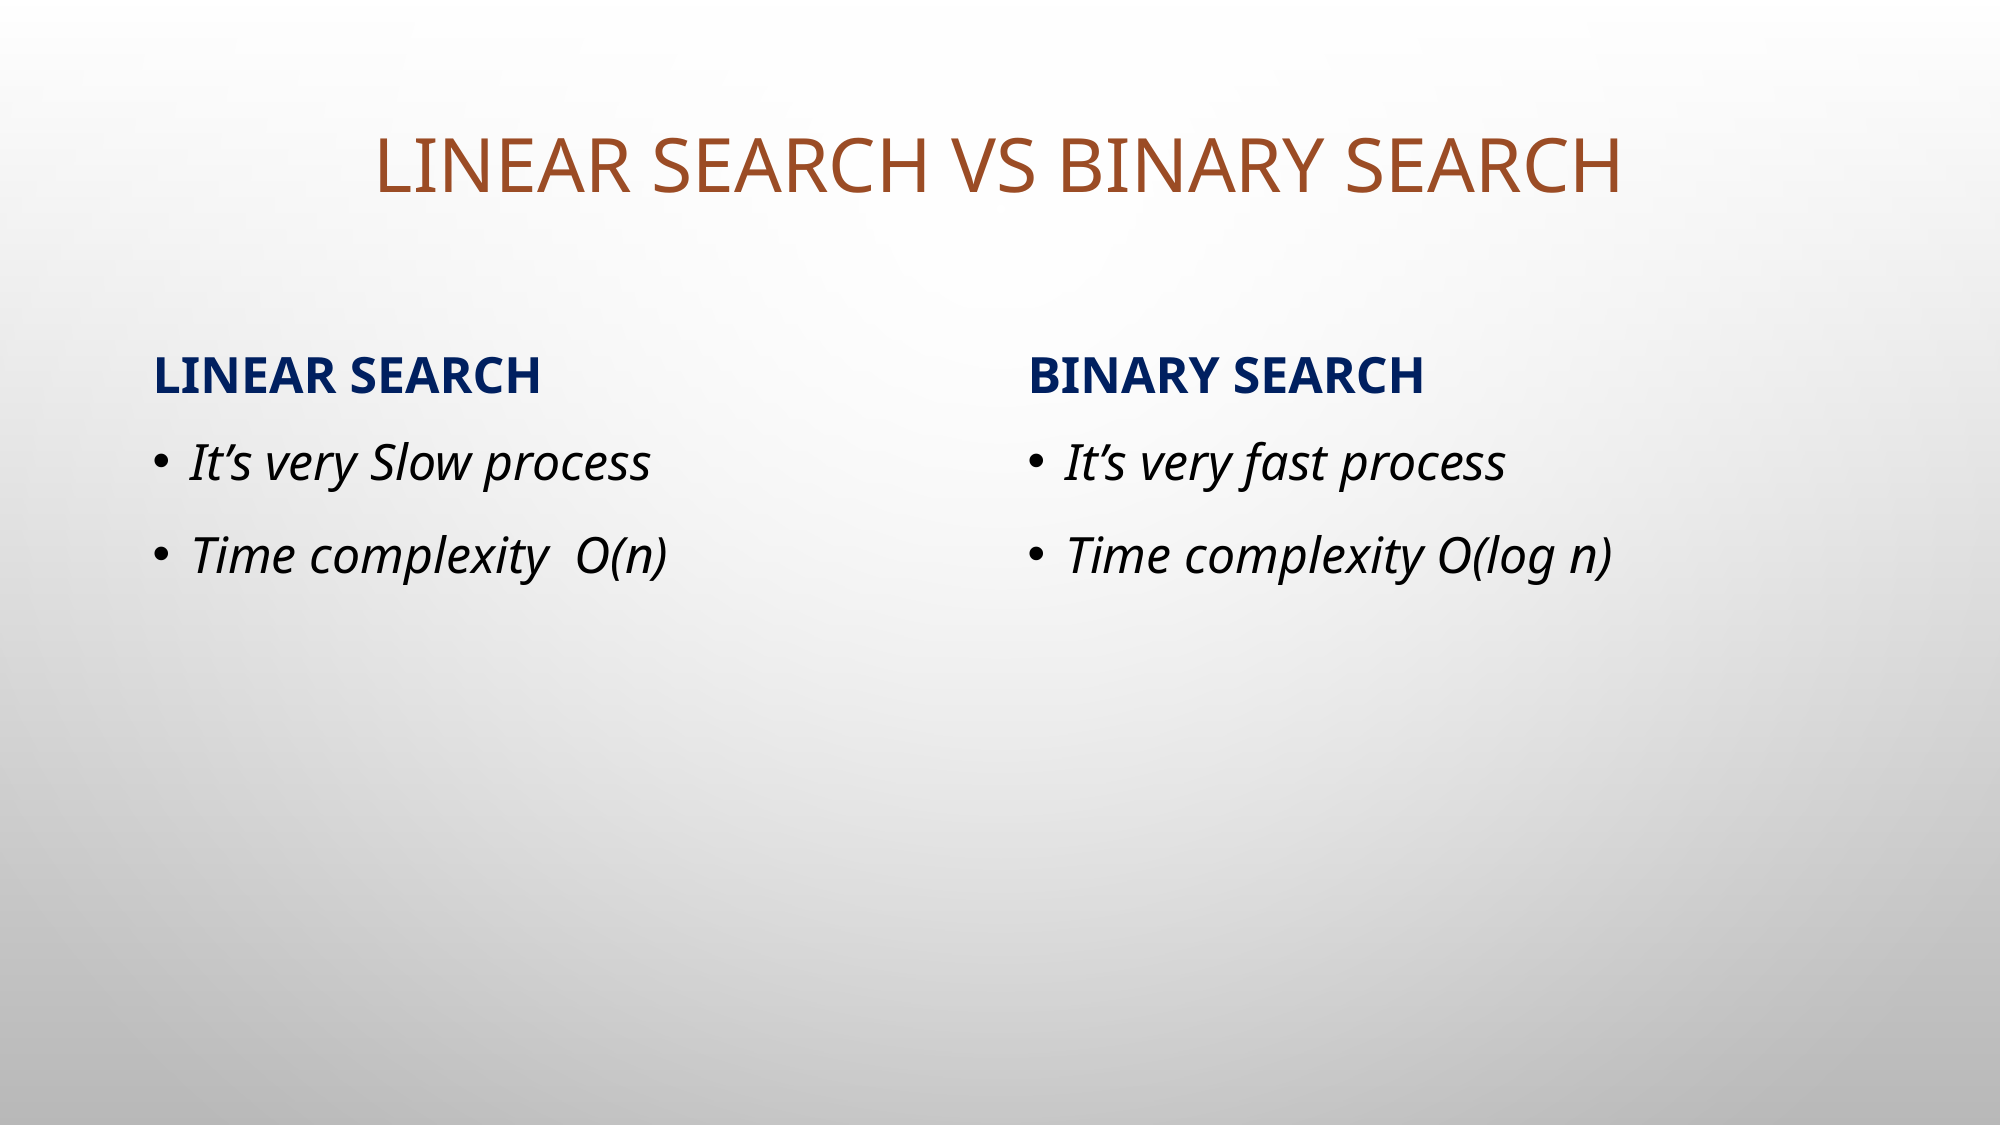

Linear Search Vs binary search
# Linear Search
Binary Search
It’s very Slow process
Time complexity O(n)
It’s very fast process
Time complexity O(log n)